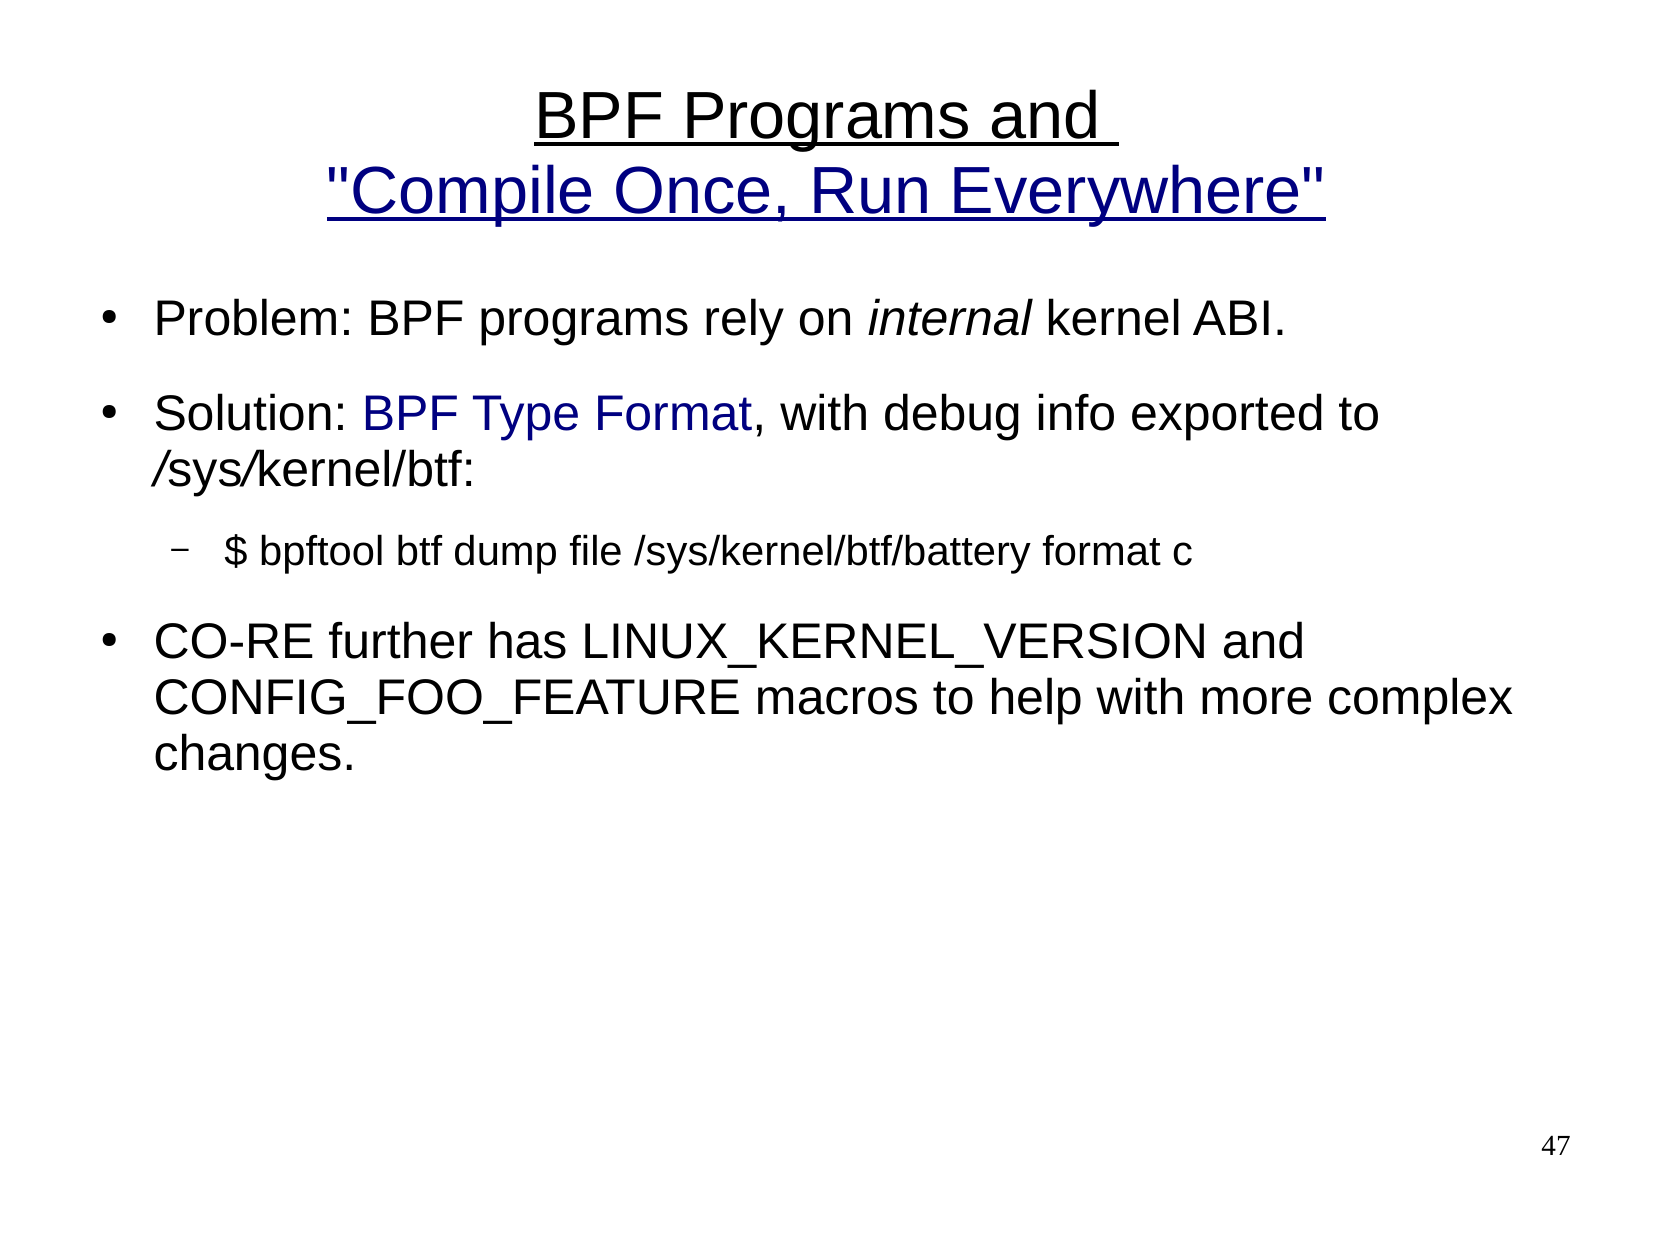

# BPF Programs and "Compile Once, Run Everywhere"
Problem: BPF programs rely on internal kernel ABI.
Solution: BPF Type Format, with debug info exported to /sys/kernel/btf:
$ bpftool btf dump file /sys/kernel/btf/battery format c
CO-RE further has LINUX_KERNEL_VERSION and CONFIG_FOO_FEATURE macros to help with more complex changes.
47